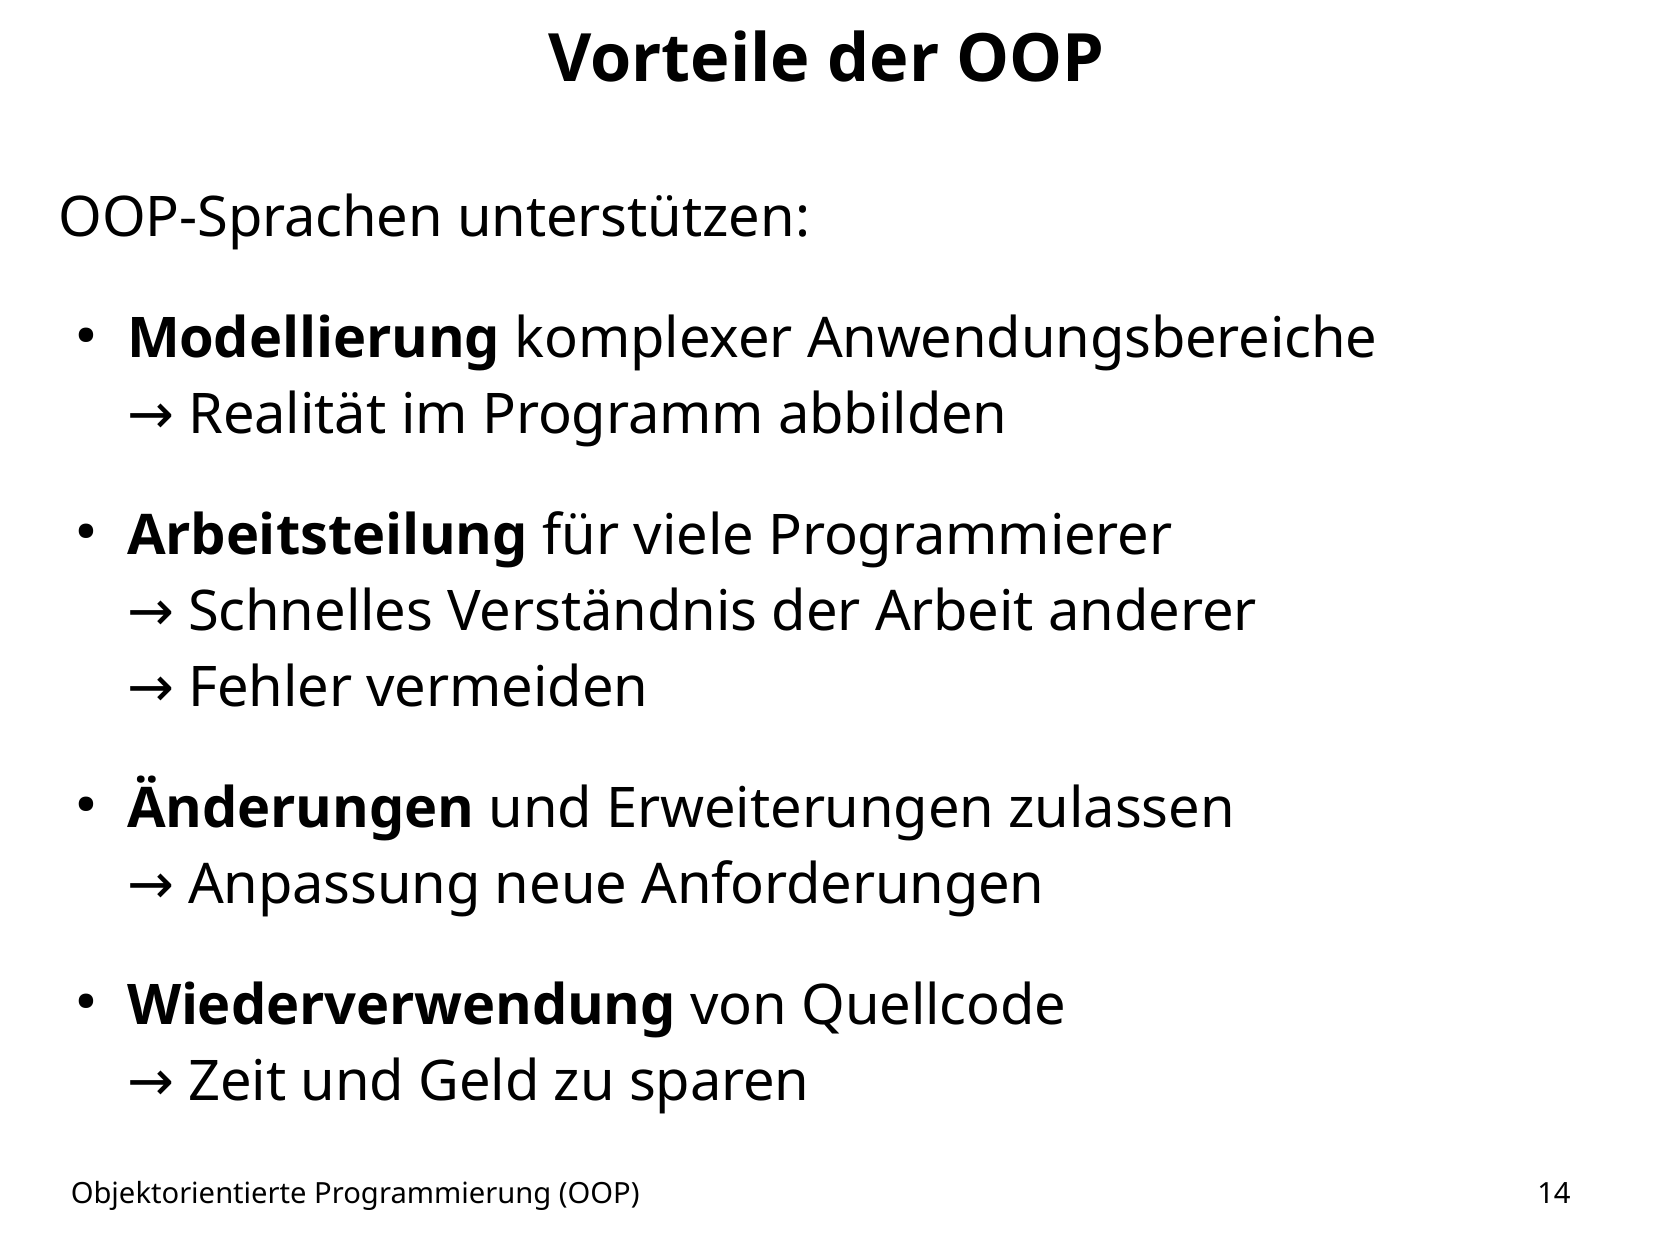

# Vorteile der OOP
OOP-Sprachen unterstützen:
Modellierung komplexer Anwendungsbereiche
→ Realität im Programm abbilden
Arbeitsteilung für viele Programmierer
→ Schnelles Verständnis der Arbeit anderer
→ Fehler vermeiden
Änderungen und Erweiterungen zulassen
→ Anpassung neue Anforderungen
Wiederverwendung von Quellcode
→ Zeit und Geld zu sparen
Objektorientierte Programmierung (OOP)
14